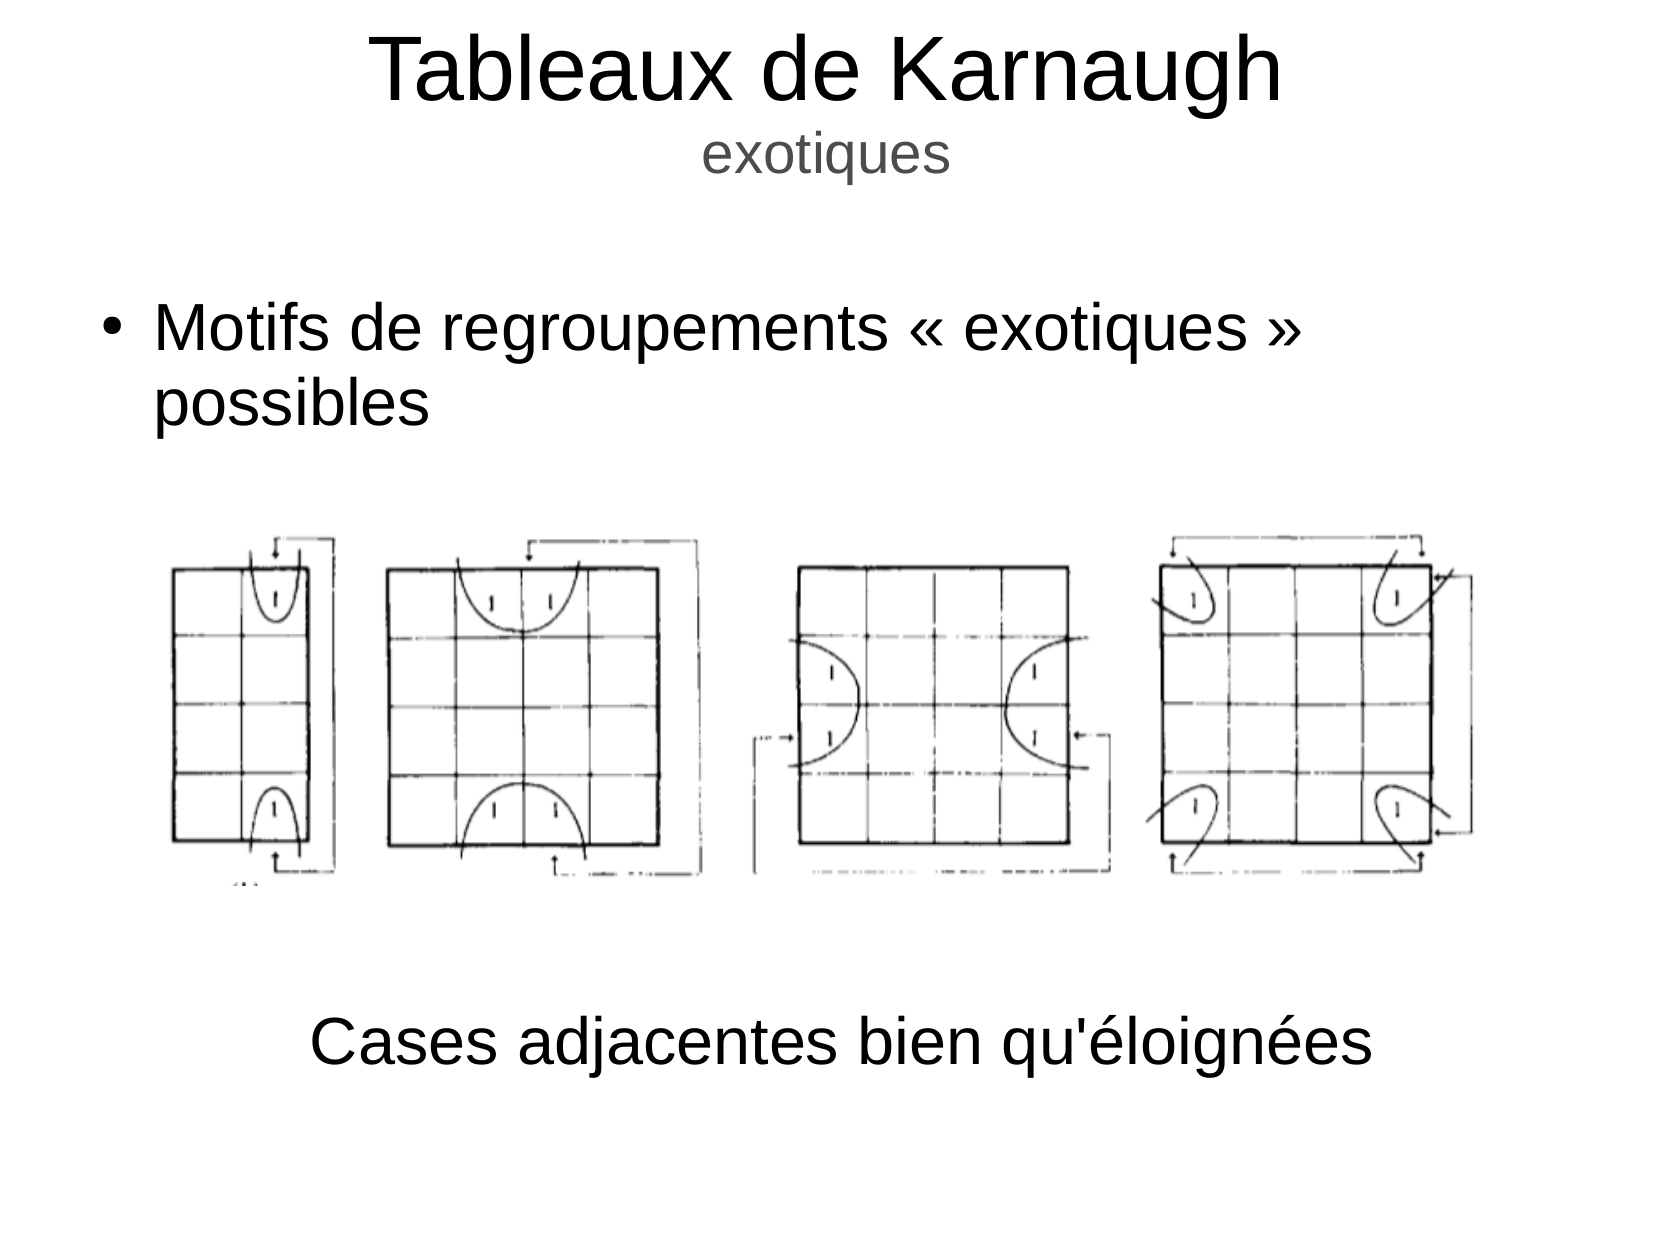

# Tableaux de Karnaugh exotiques
Motifs de regroupements « exotiques » possibles
Cases adjacentes bien qu'éloignées